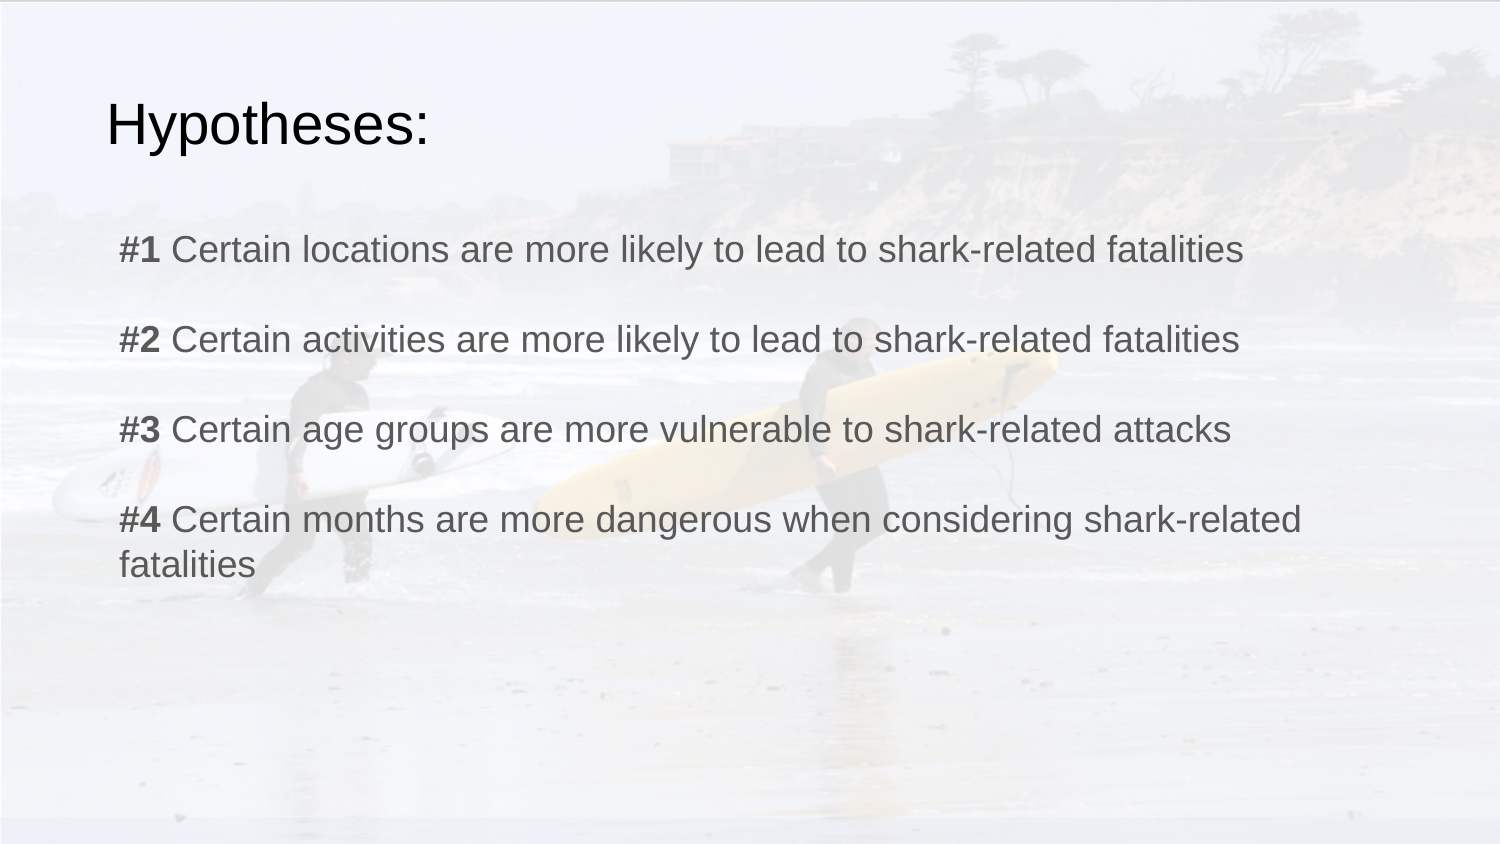

Hypotheses:
#1 Certain locations are more likely to lead to shark-related fatalities
#2 Certain activities are more likely to lead to shark-related fatalities
#3 Certain age groups are more vulnerable to shark-related attacks
#4 Certain months are more dangerous when considering shark-related fatalities